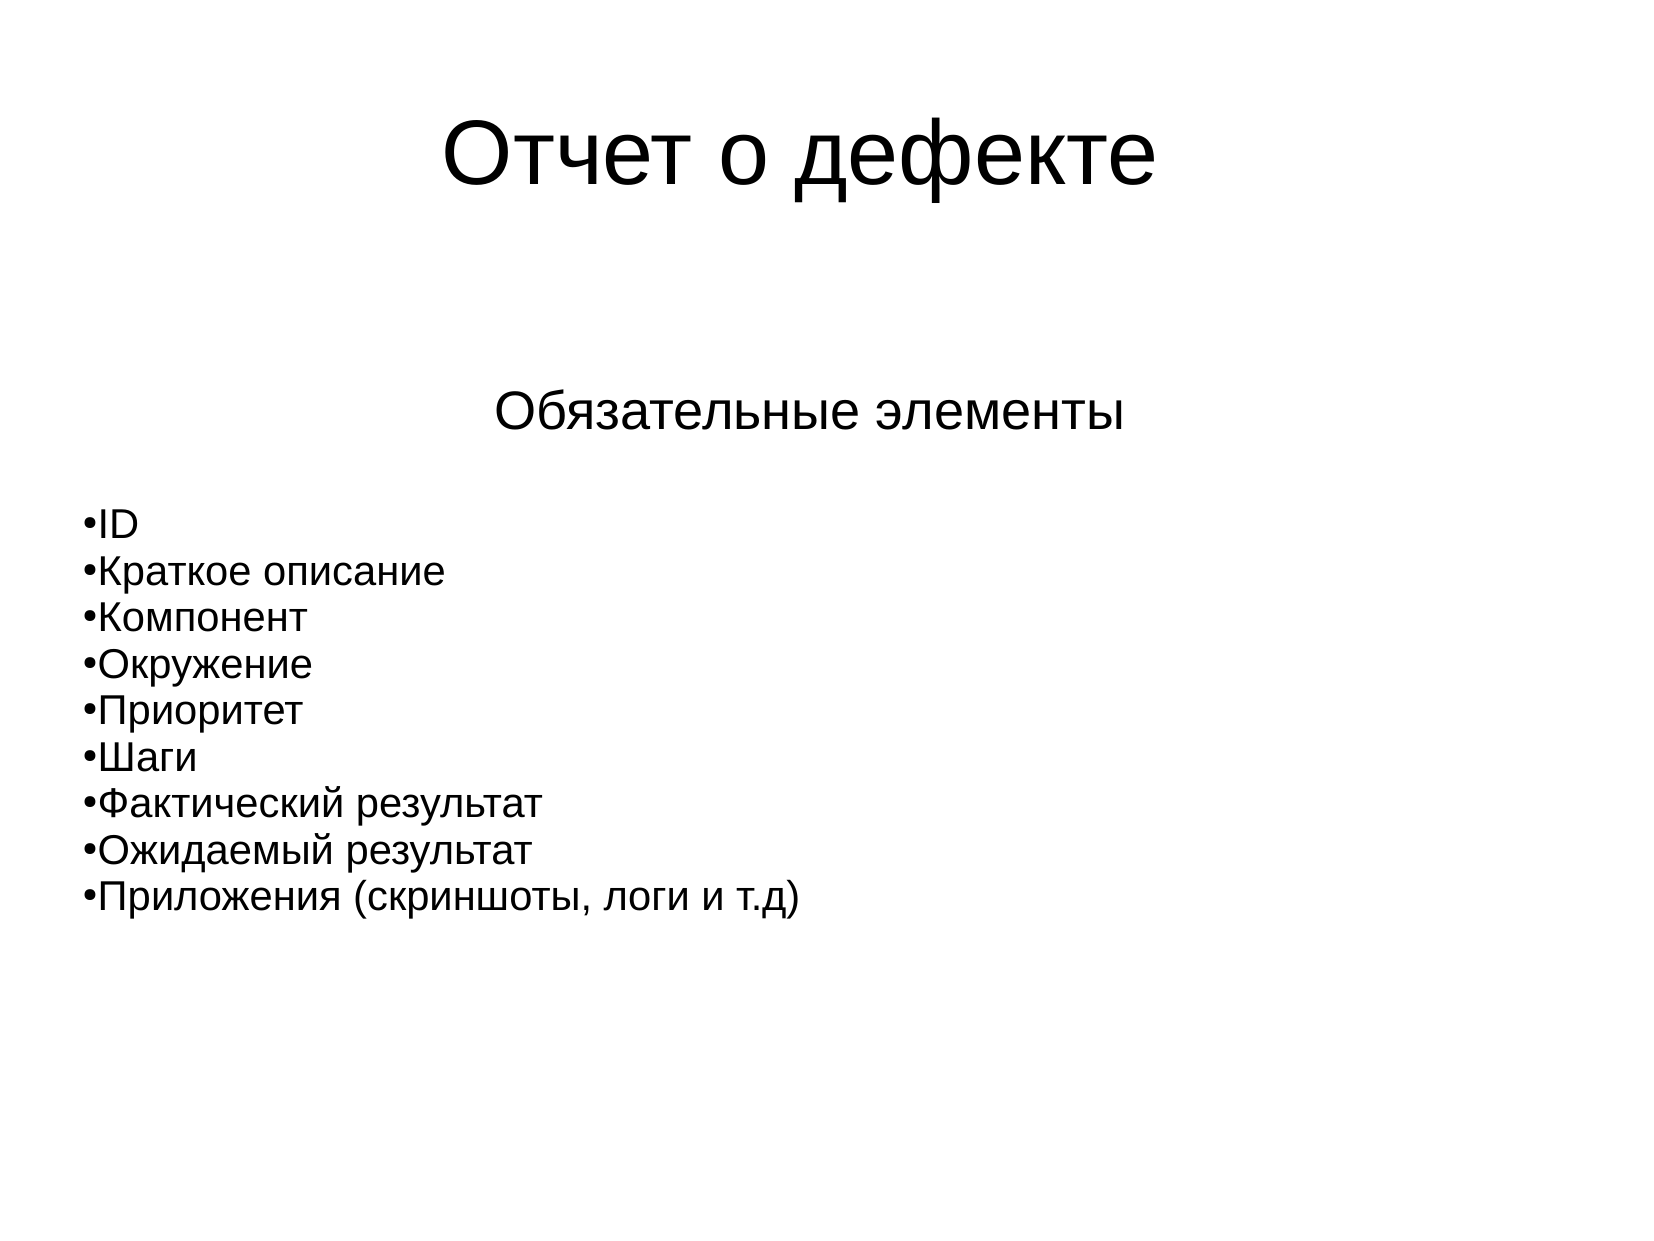

# Отчет о дефекте
Обязательные элементы
ID
Краткое описание
Компонент
Окружение
Приоритет
Шаги
Фактический результат
Ожидаемый результат
Приложения (скриншоты, логи и т.д)